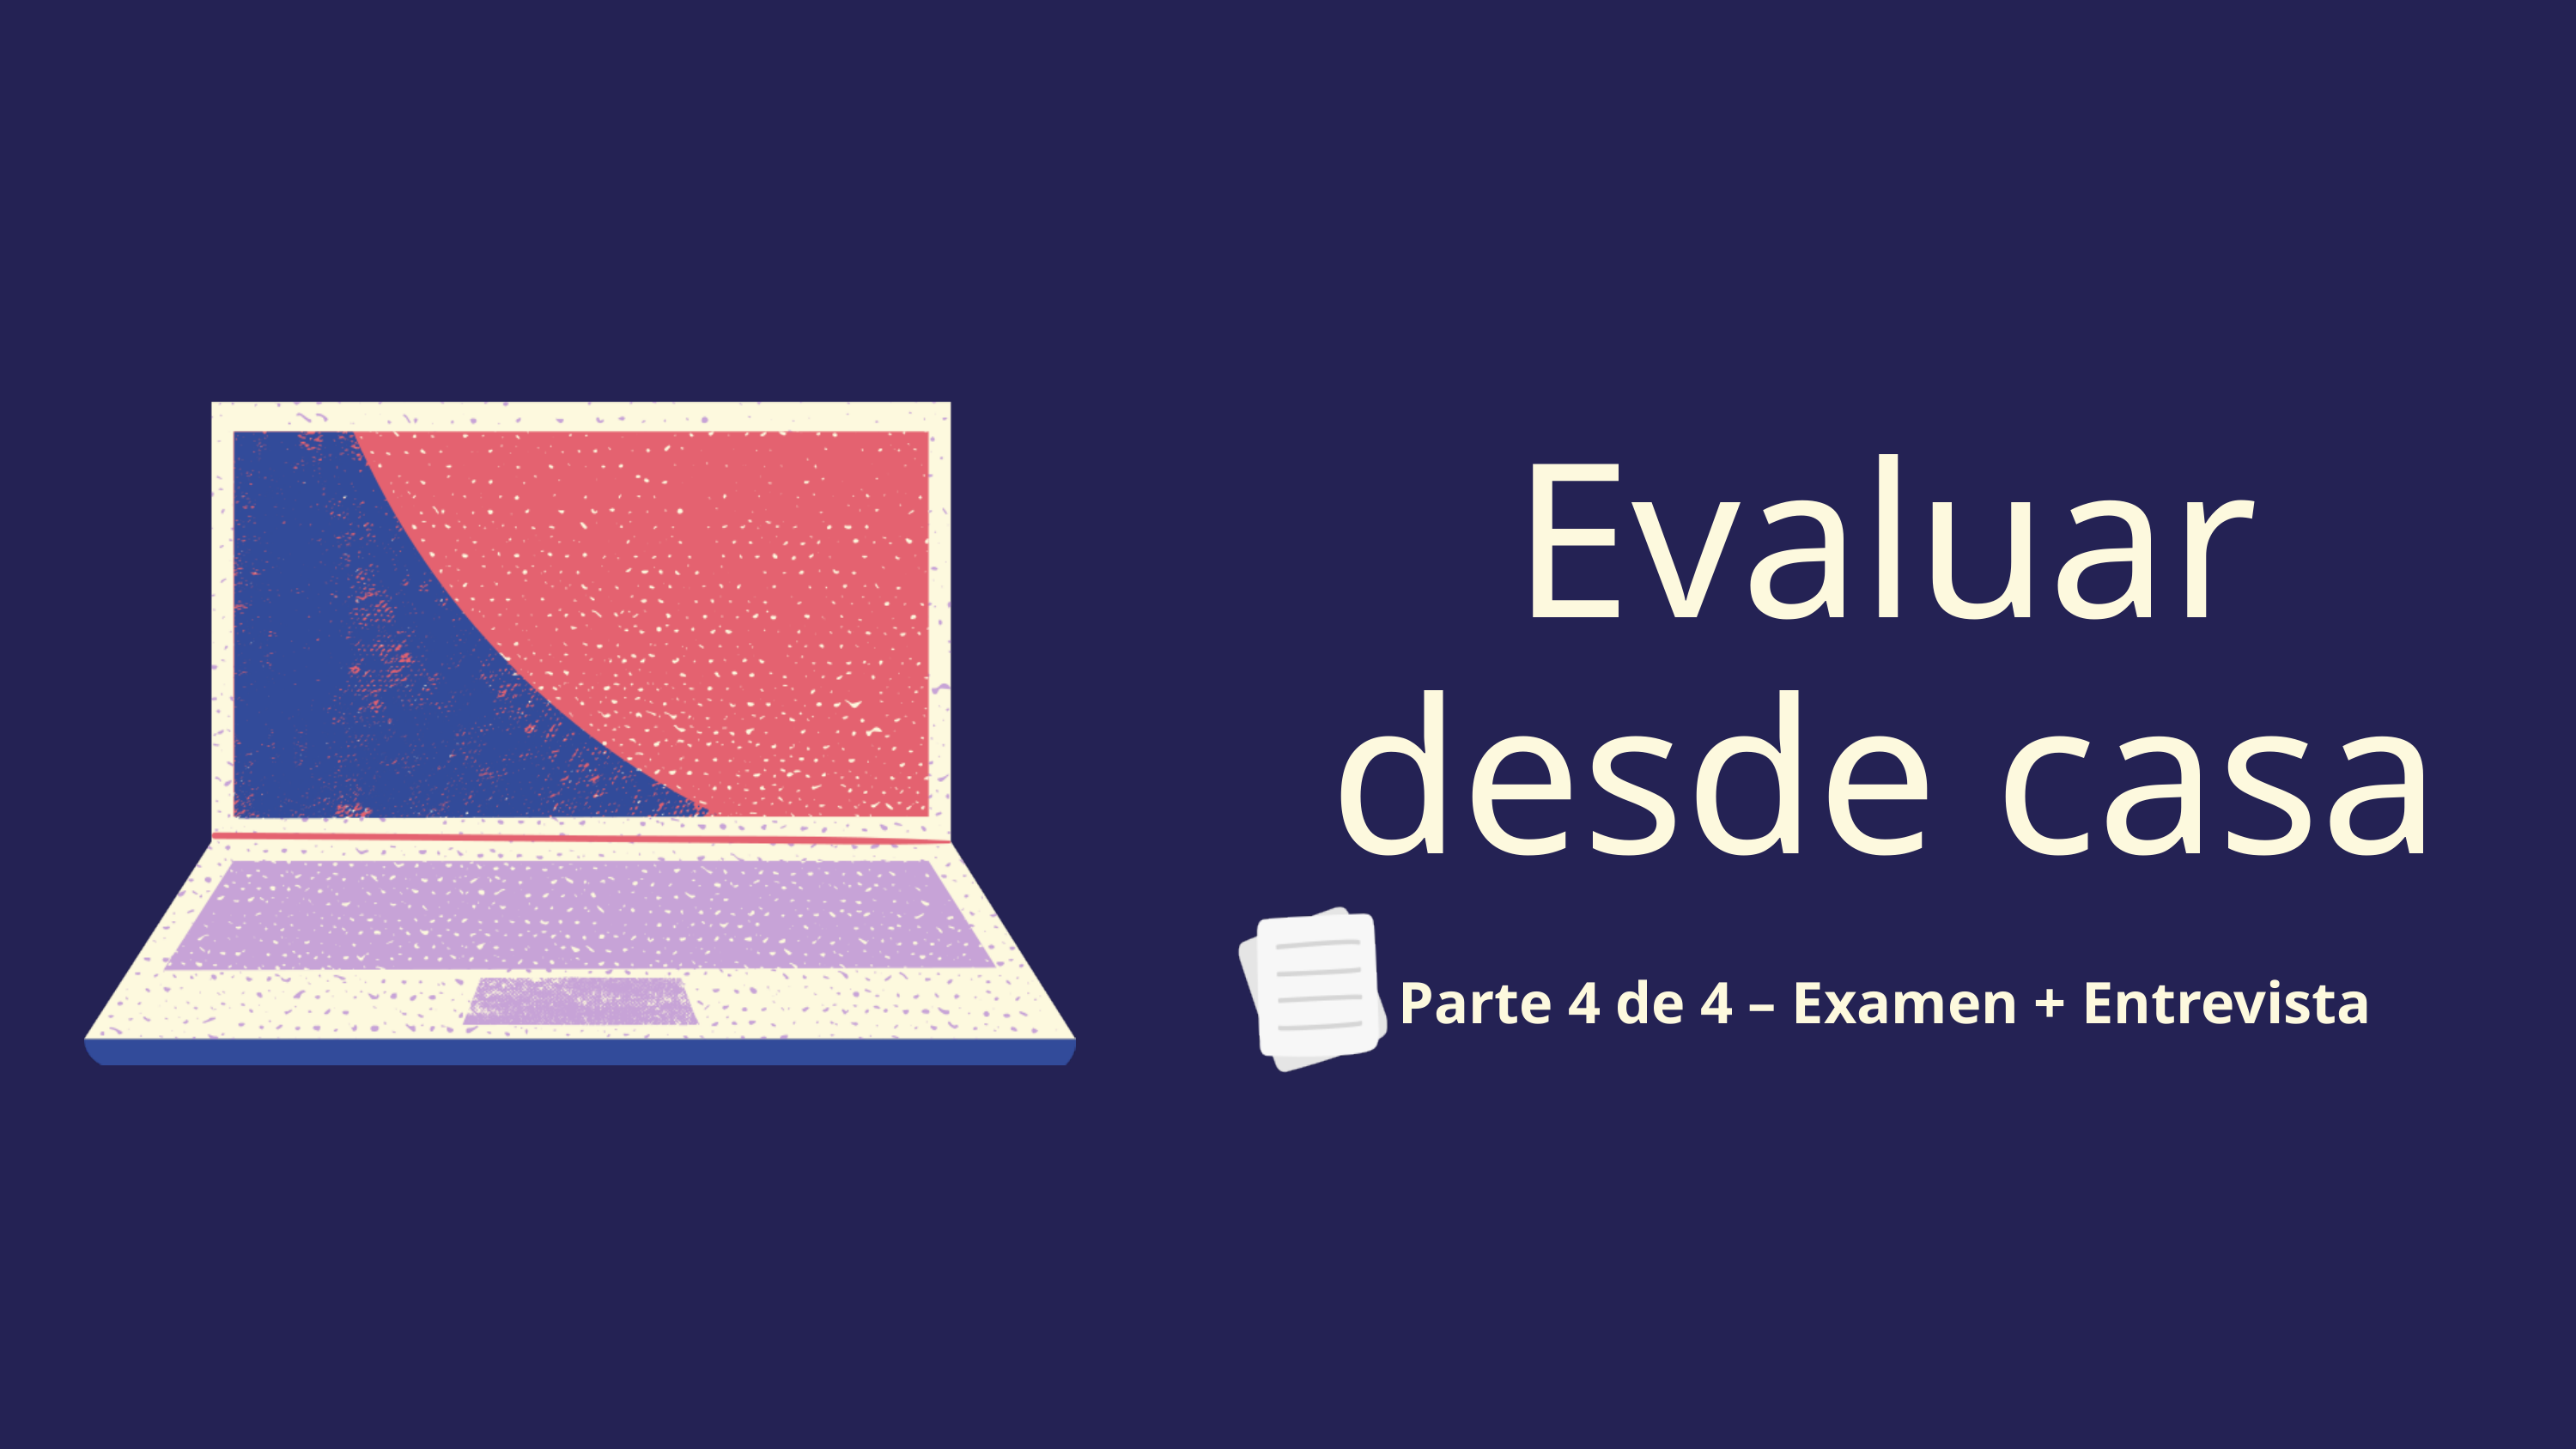

Evaluar desde casa
Parte 4 de 4 – Examen + Entrevista